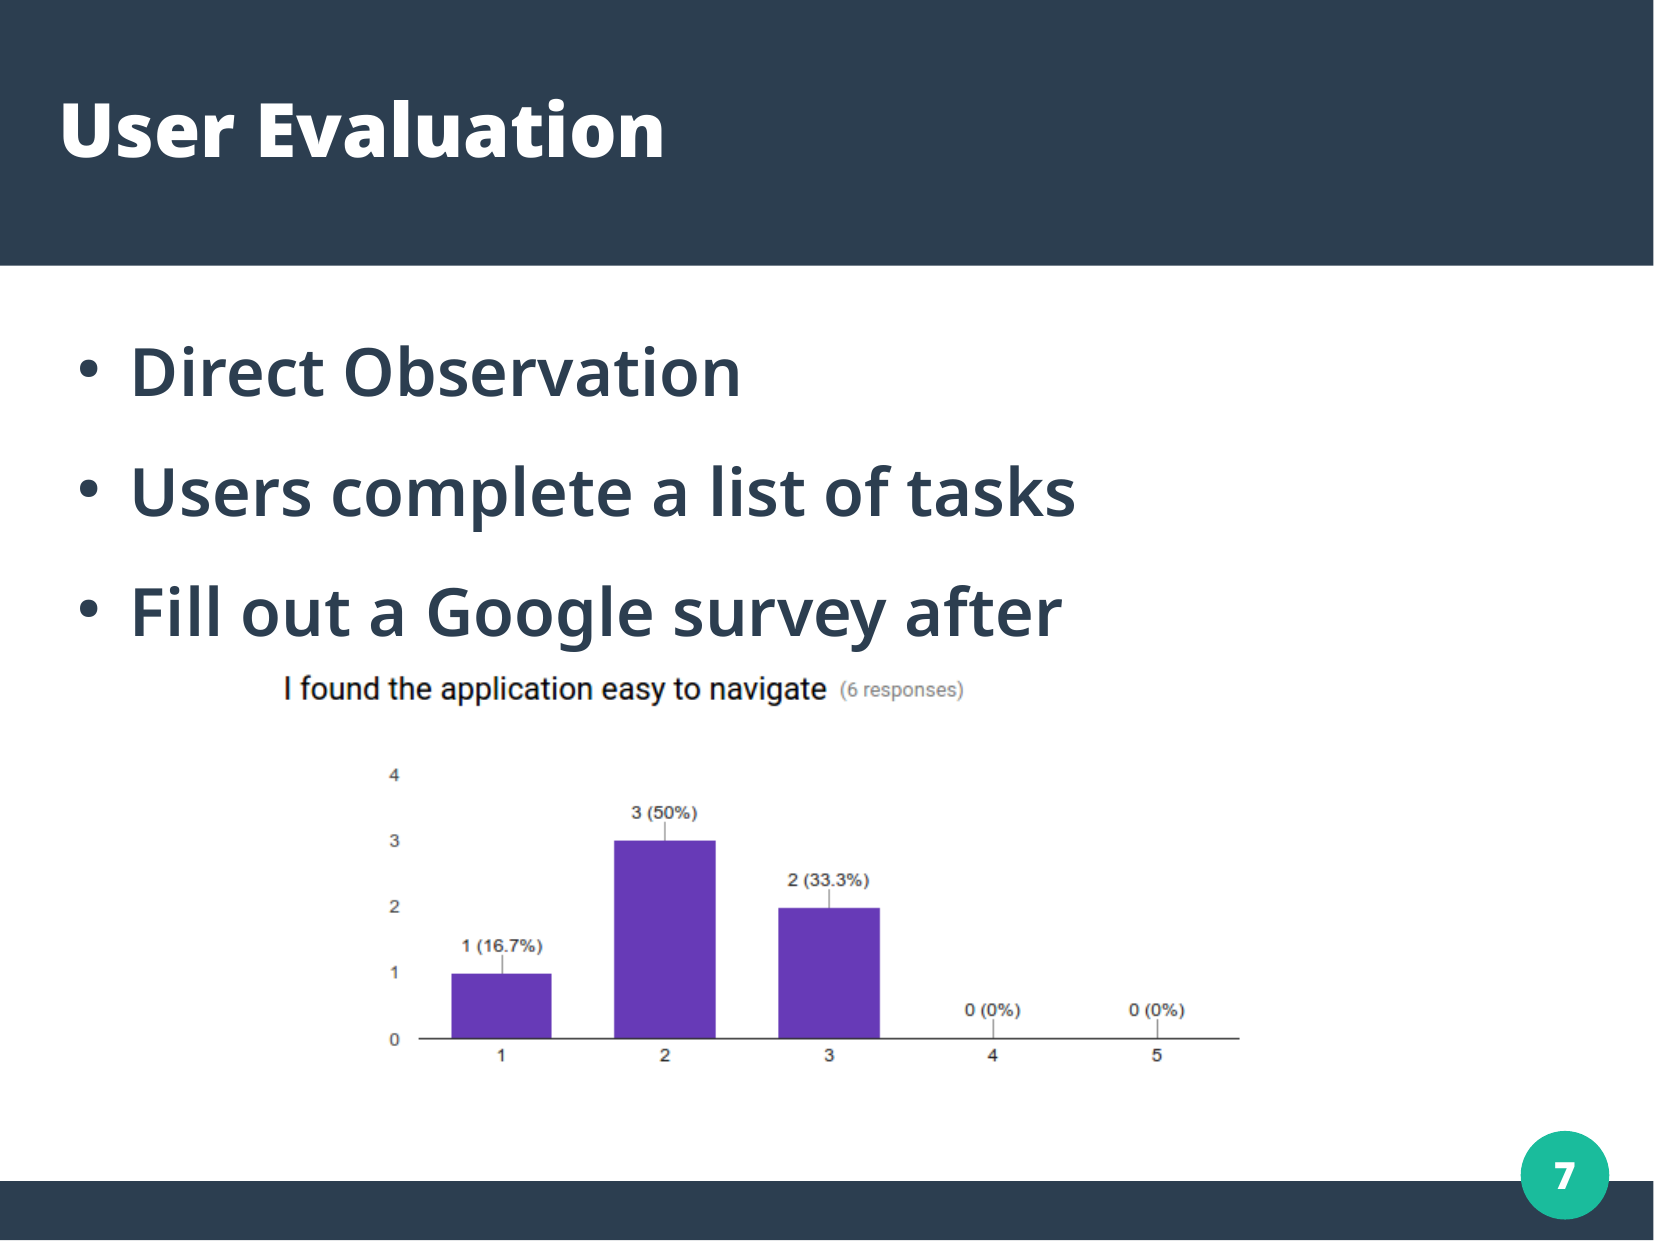

# User Evaluation
Direct Observation
Users complete a list of tasks
Fill out a Google survey after
7